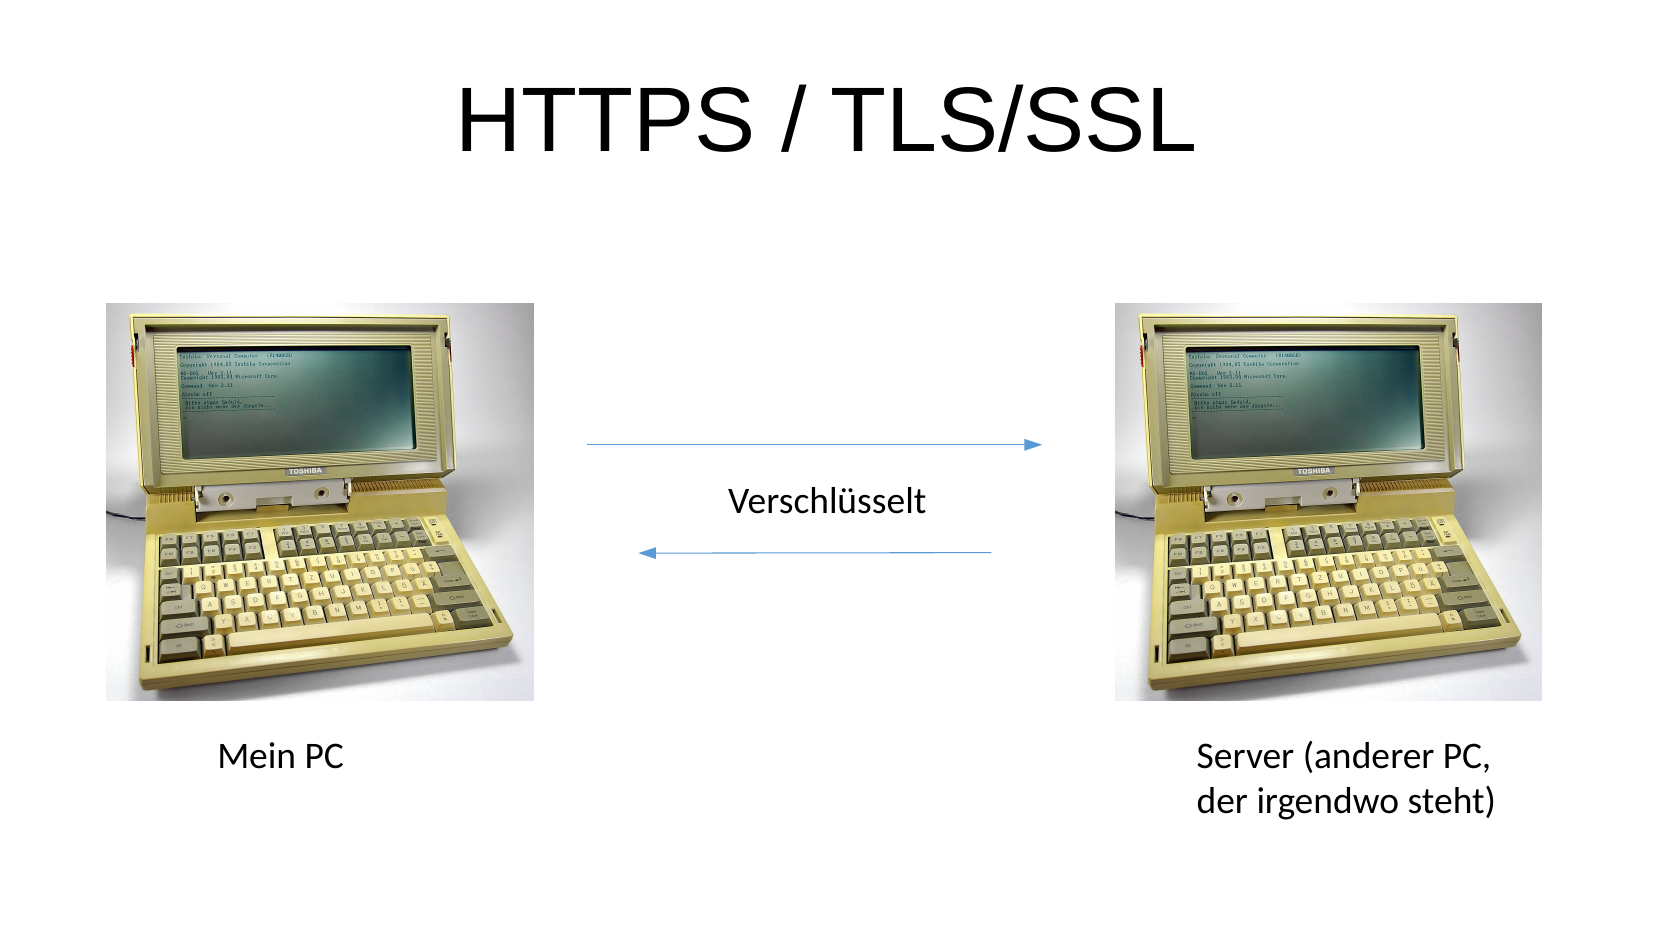

# HTTPS / TLS/SSL
Da ist doch schon irgendwas verschlüsselt?
Verschlüsselt
Mein PC
Server (anderer PC, der irgendwo steht)